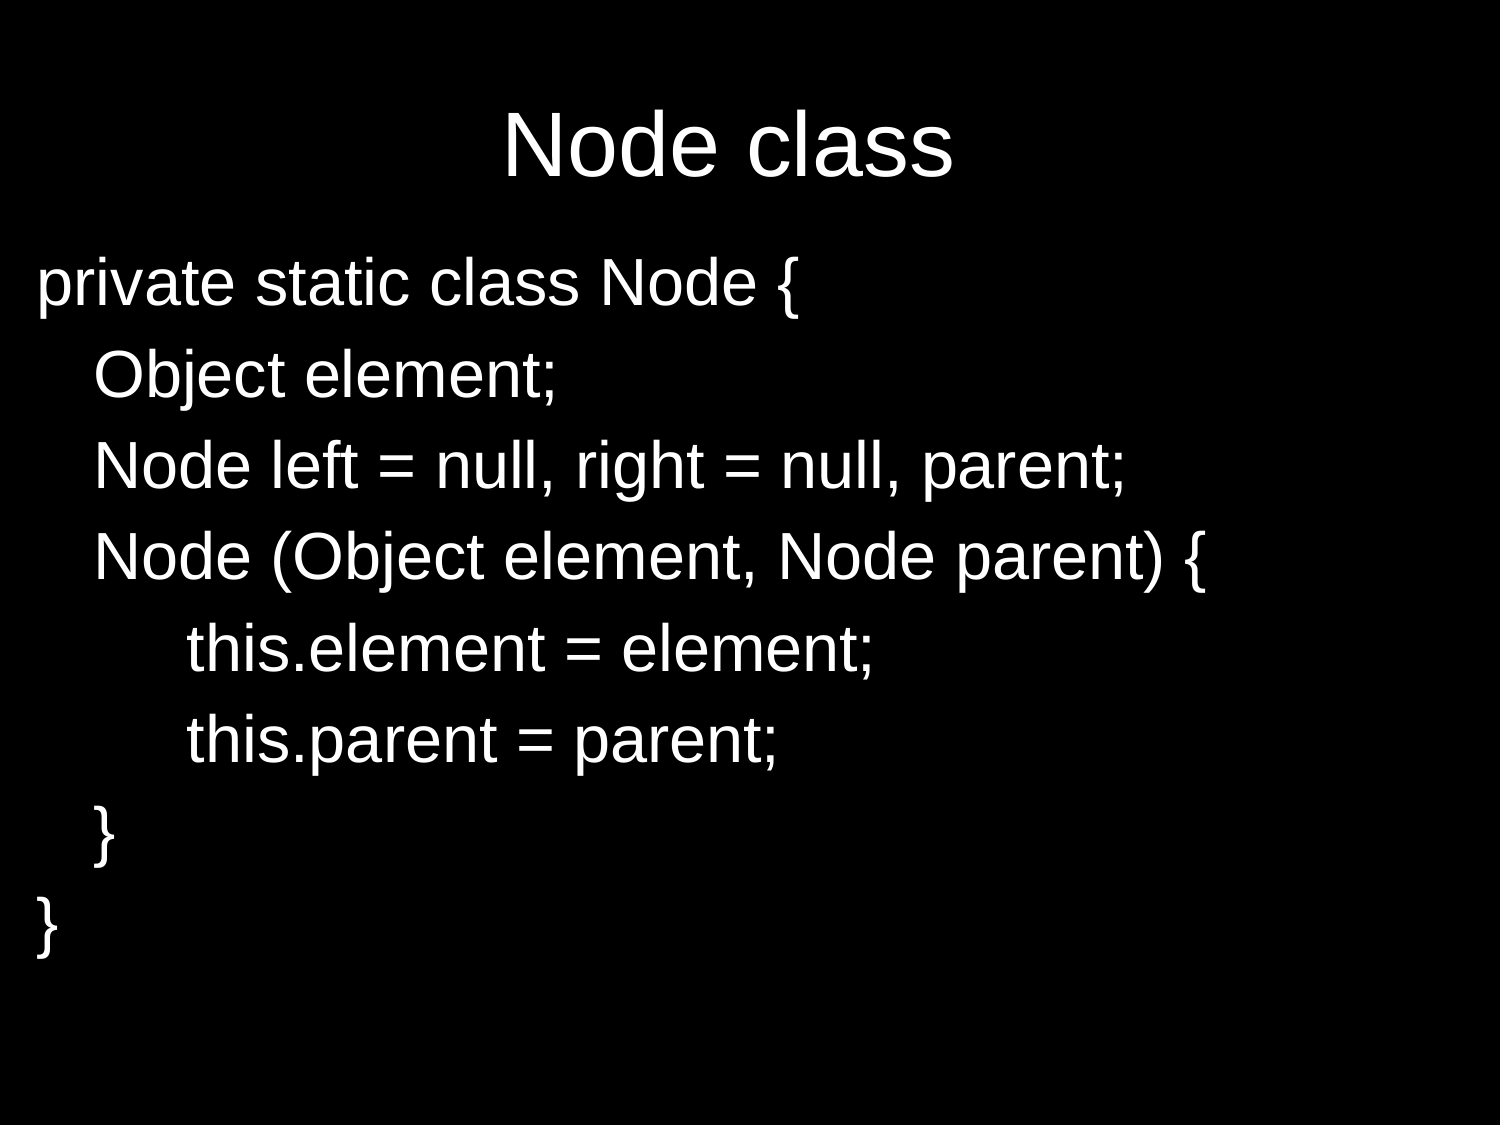

# Node class
private static class Node {
	Object element;
	Node left = null, right = null, parent;
	Node (Object element, Node parent) {
		this.element = element;
		this.parent = parent;
	}
}